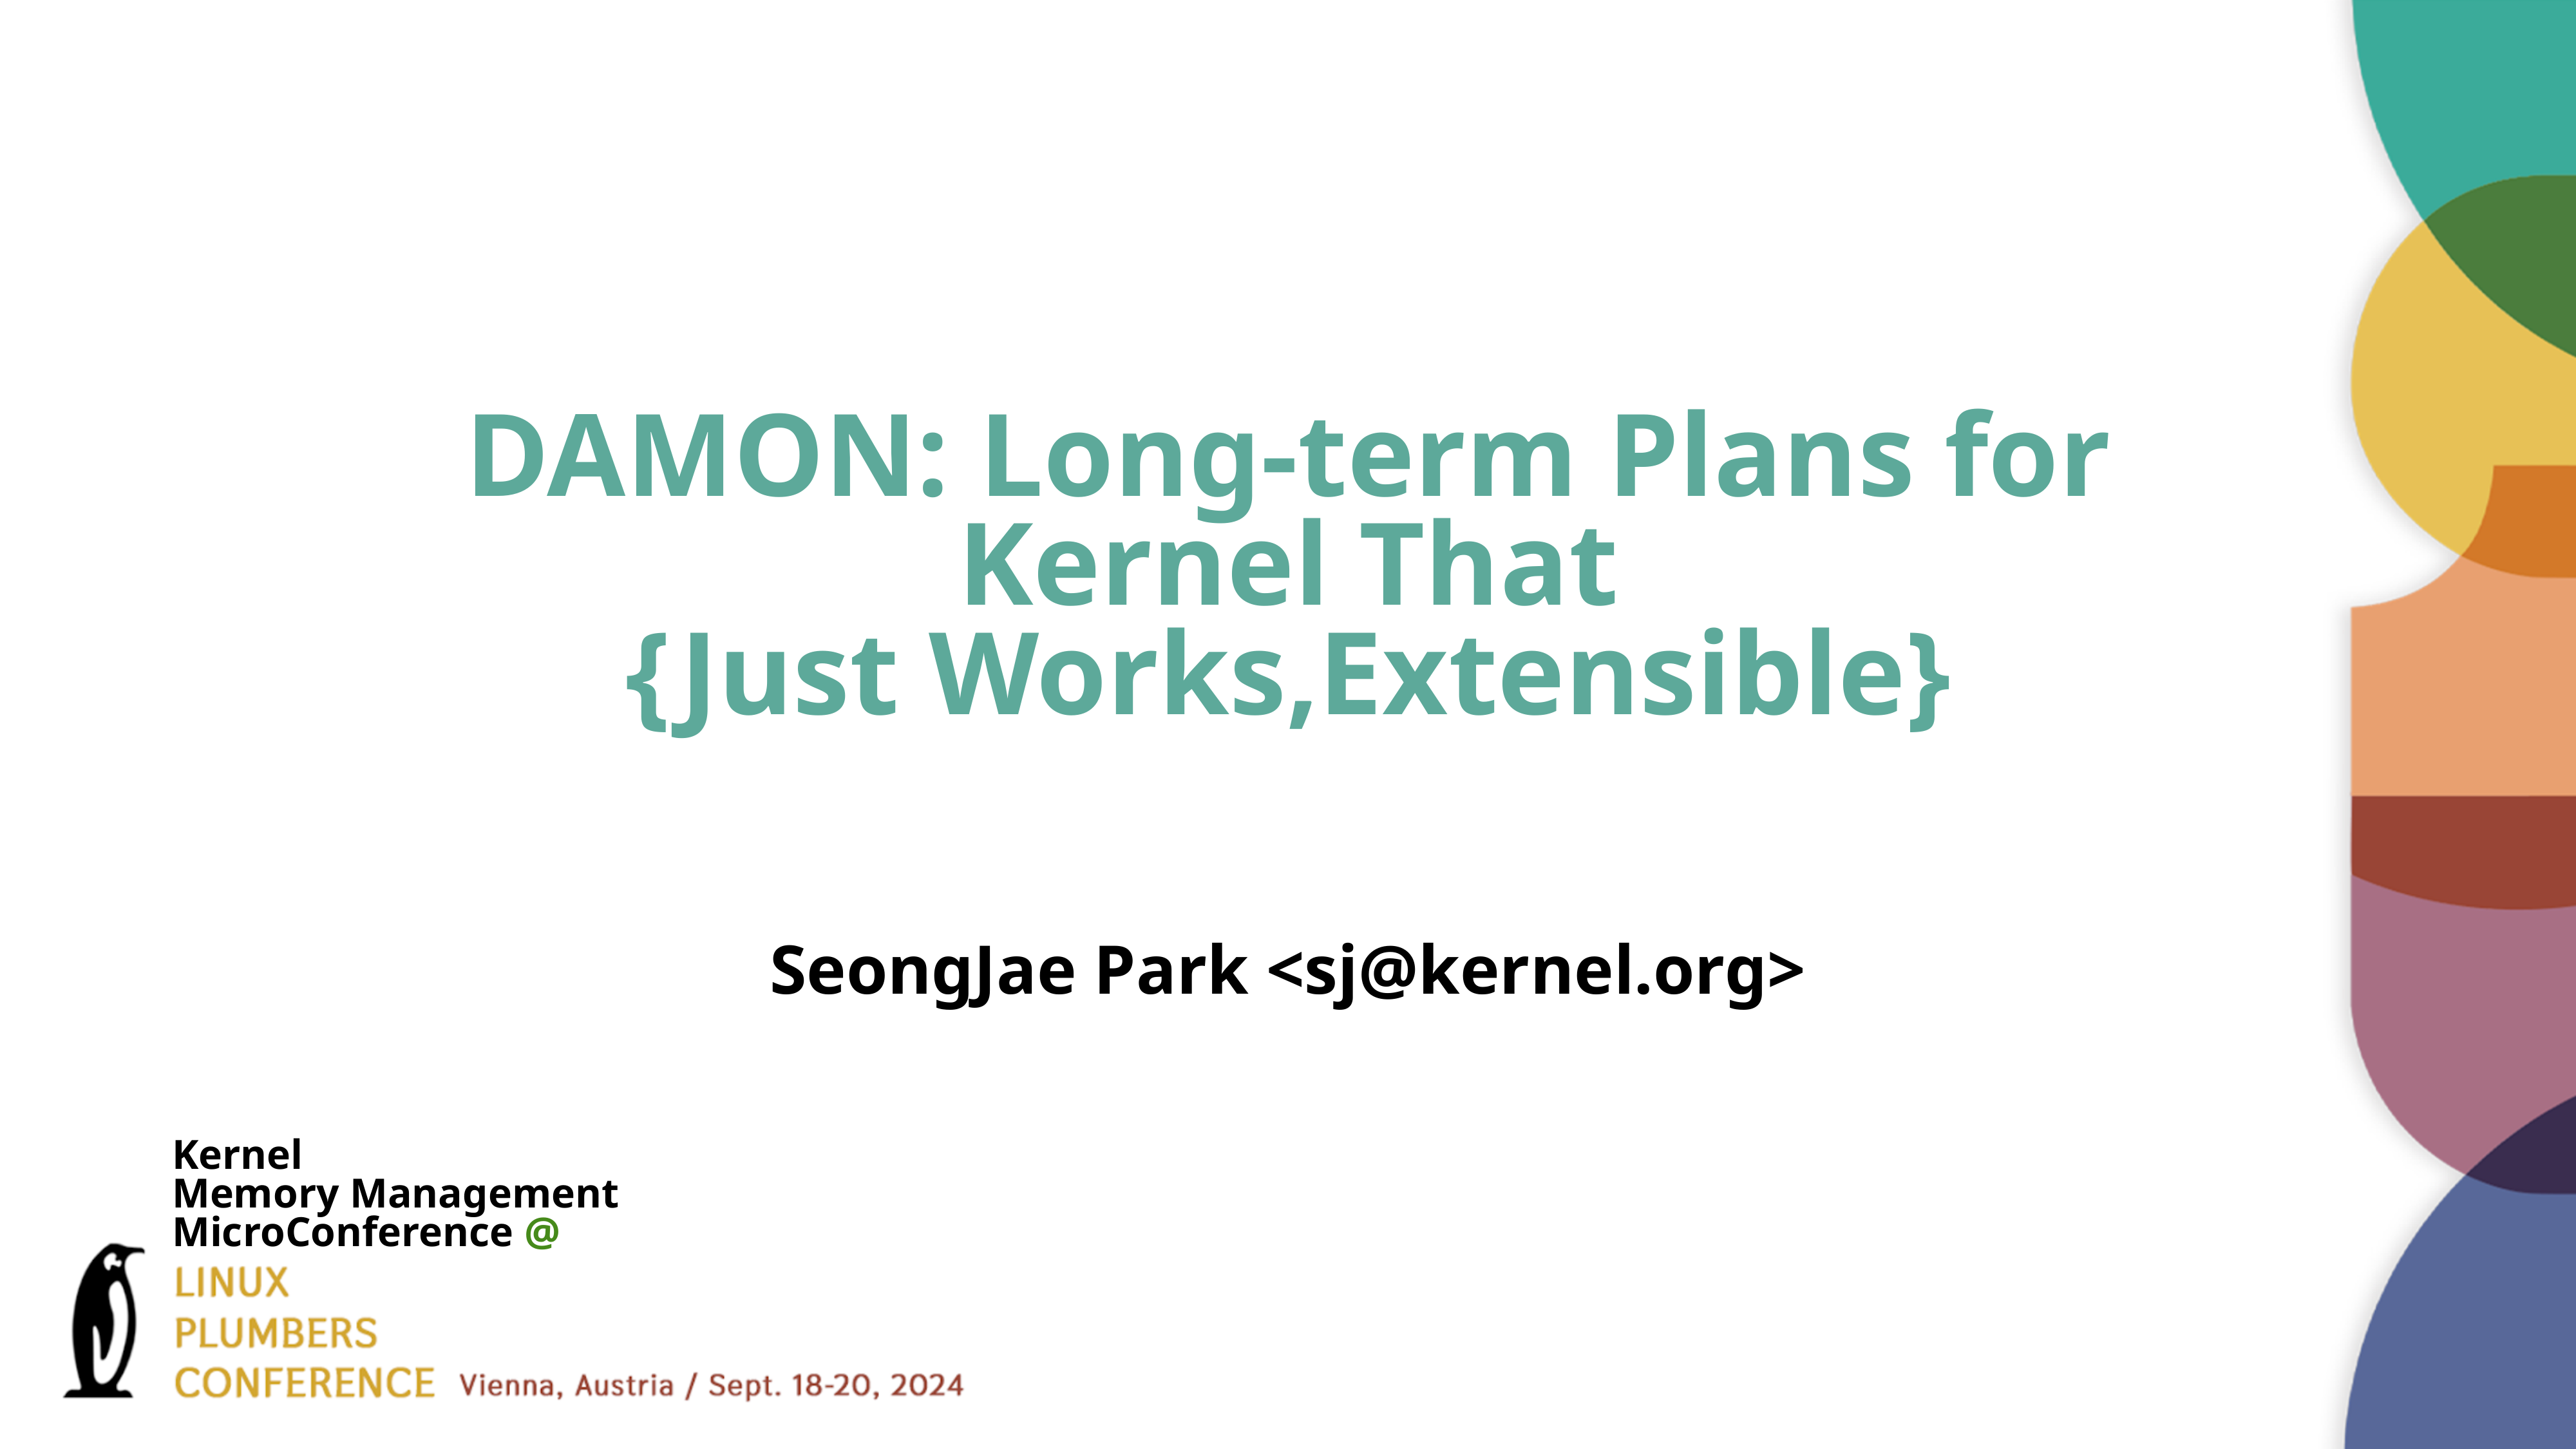

# DAMON: Long-term Plans for Kernel That {Just Works,Extensible}
SeongJae Park <sj@kernel.org>
Kernel
Memory Management MicroConference @